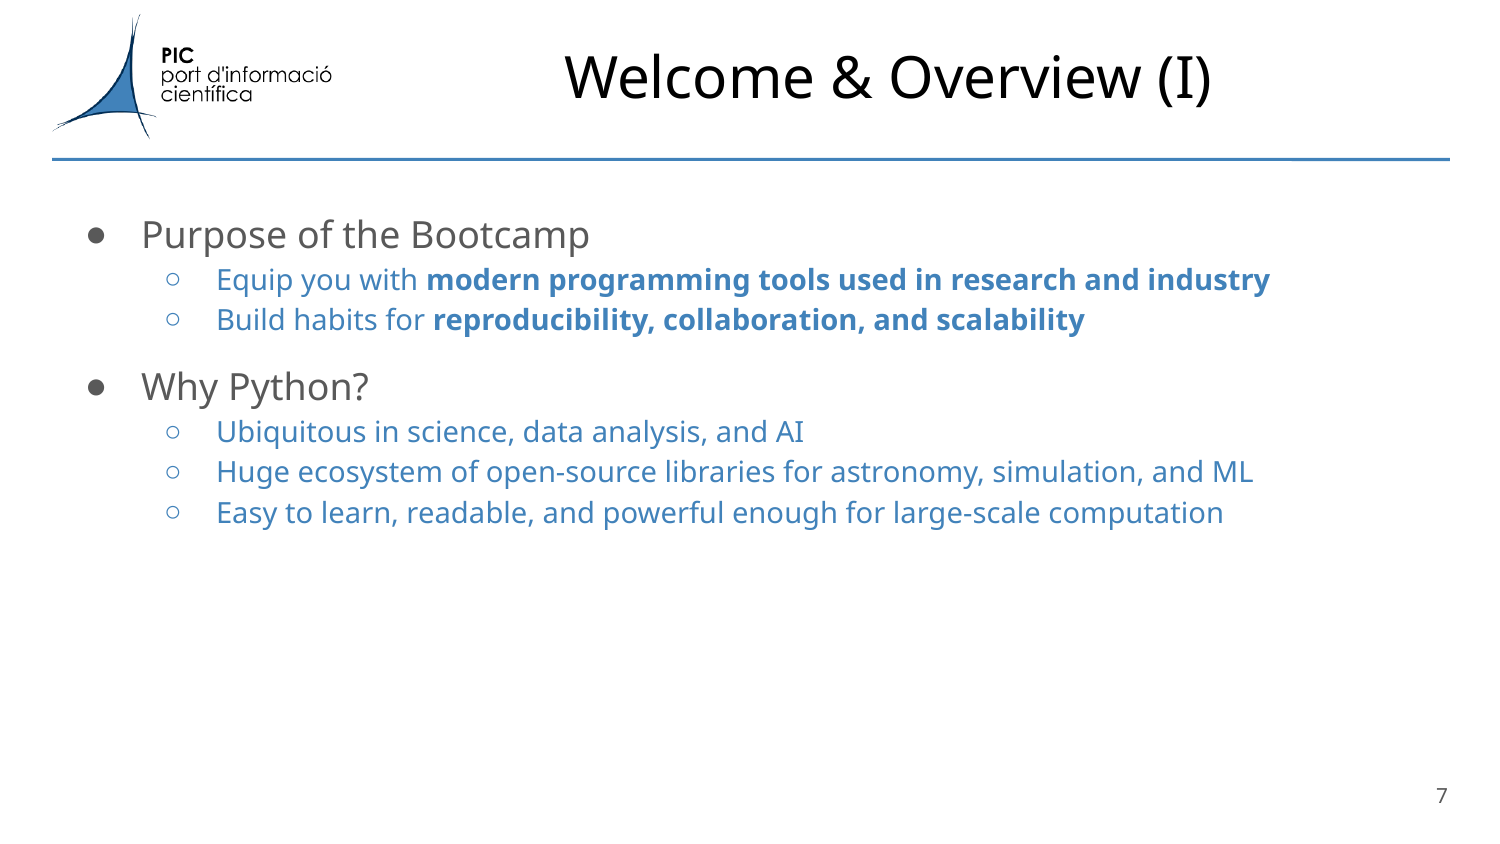

# Welcome & Overview (I)
Purpose of the Bootcamp
Equip you with modern programming tools used in research and industry
Build habits for reproducibility, collaboration, and scalability
Why Python?
Ubiquitous in science, data analysis, and AI
Huge ecosystem of open-source libraries for astronomy, simulation, and ML
Easy to learn, readable, and powerful enough for large-scale computation